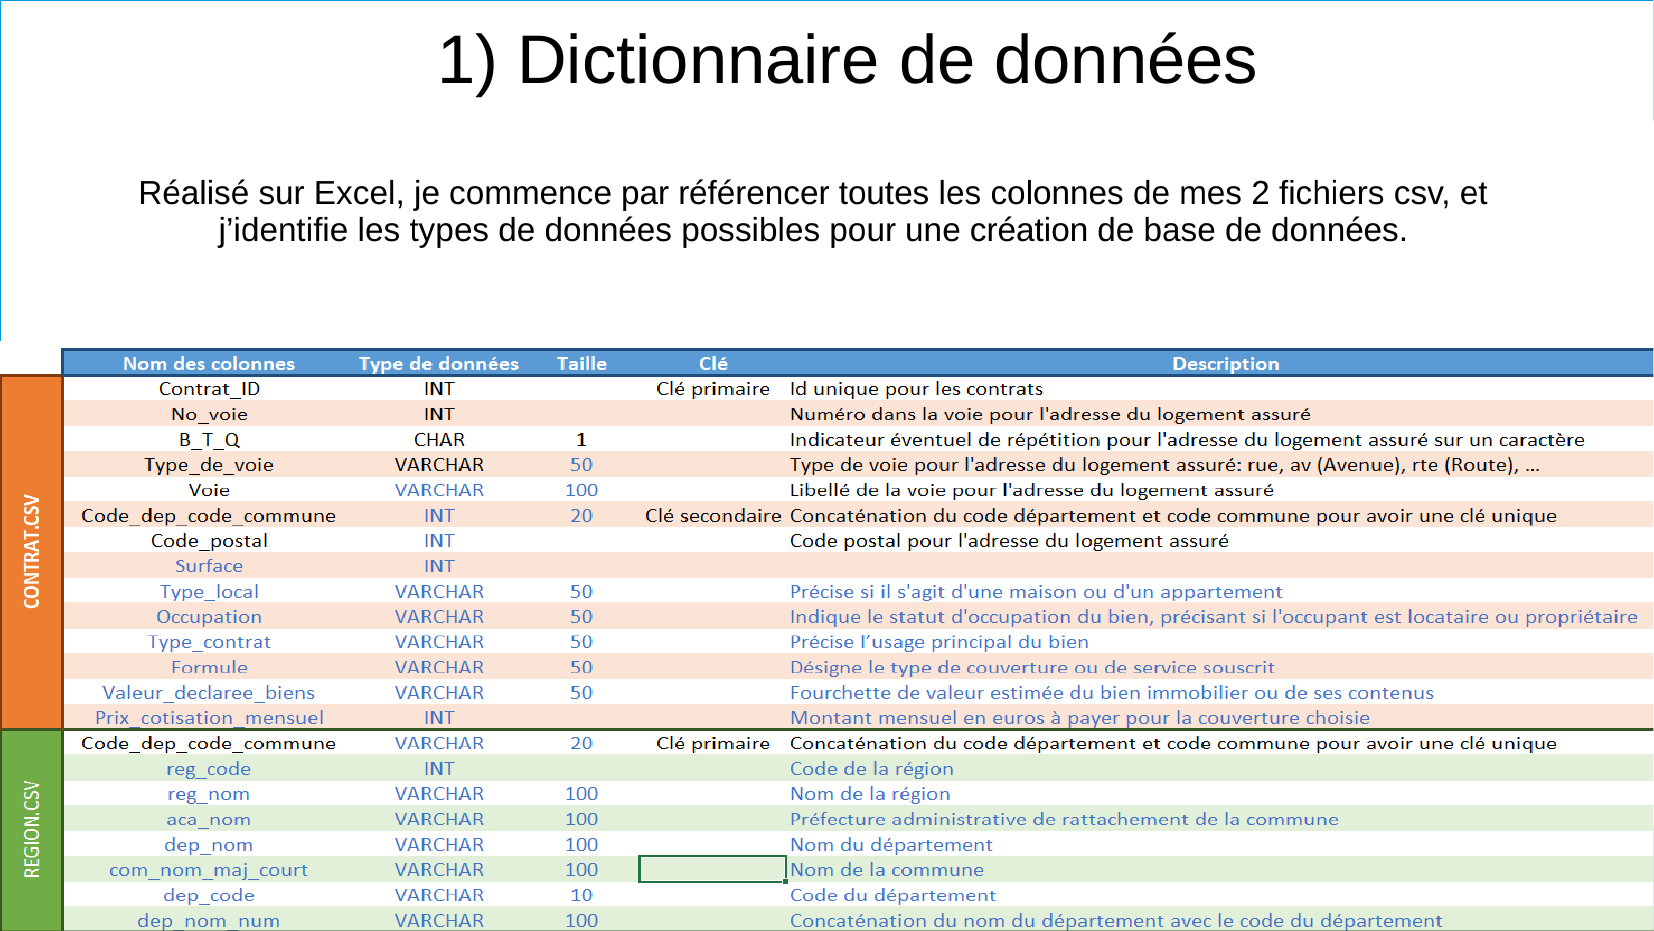

1) Dictionnaire de données
#
Réalisé sur Excel, je commence par référencer toutes les colonnes de mes 2 fichiers csv, et j’identifie les types de données possibles pour une création de base de données.
3